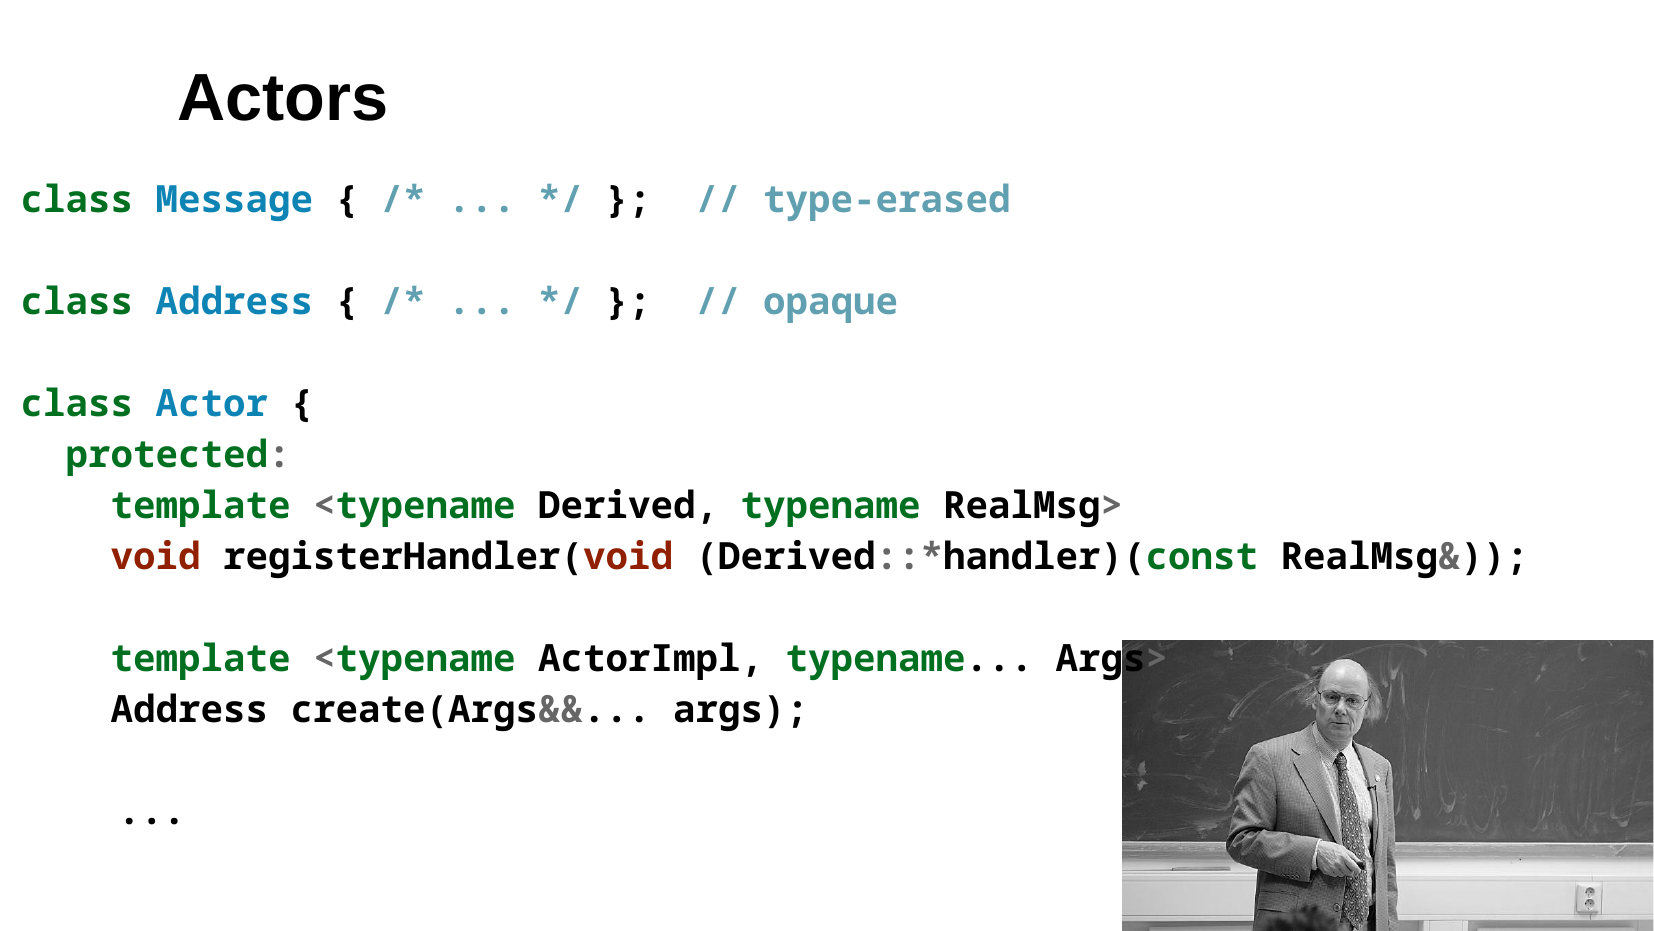

# Actors
class Message { /* ... */ }; // type-erased
class Address { /* ... */ }; // opaque
class Actor {
 protected:
 template <typename Derived, typename RealMsg>
 void registerHandler(void (Derived::*handler)(const RealMsg&));
 template <typename ActorImpl, typename... Args>
 Address create(Args&&... args);
	 ...